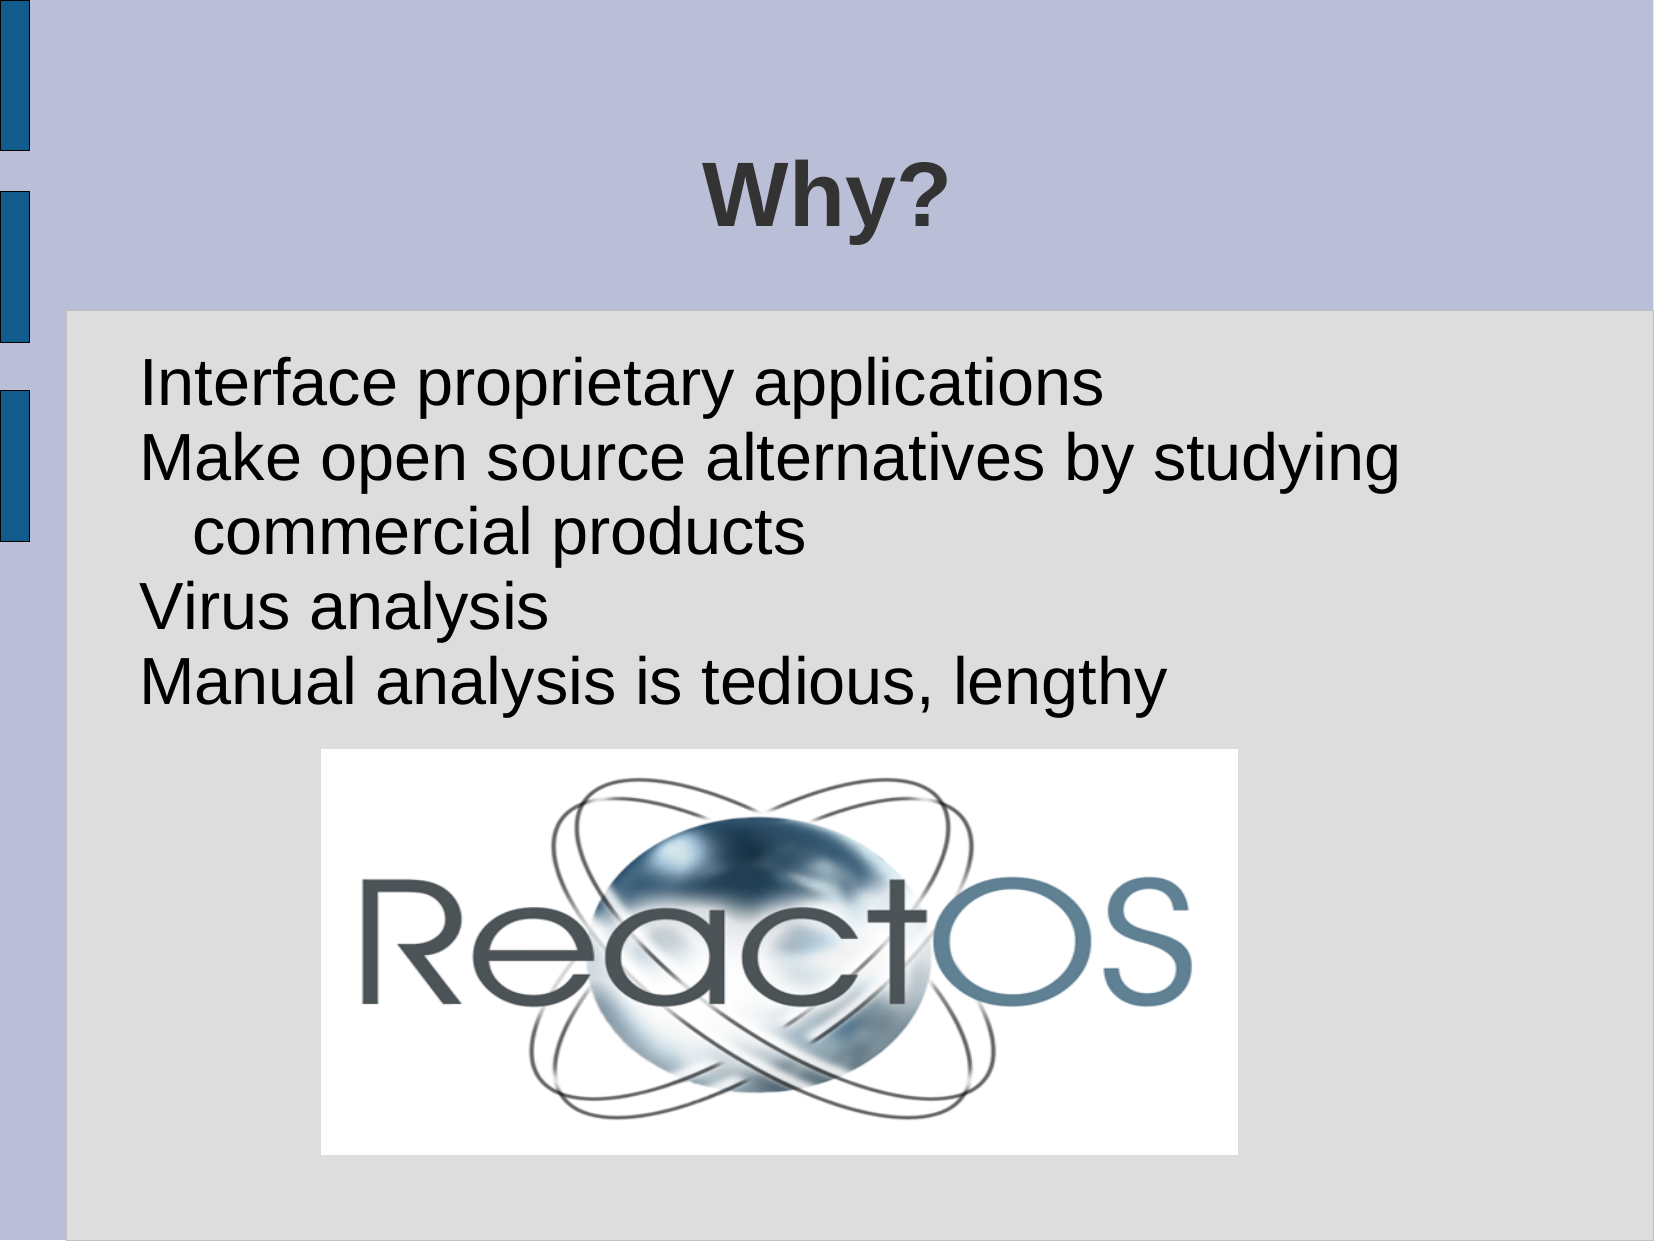

# Why?
Interface proprietary applications
Make open source alternatives by studying commercial products
Virus analysis
Manual analysis is tedious, lengthy